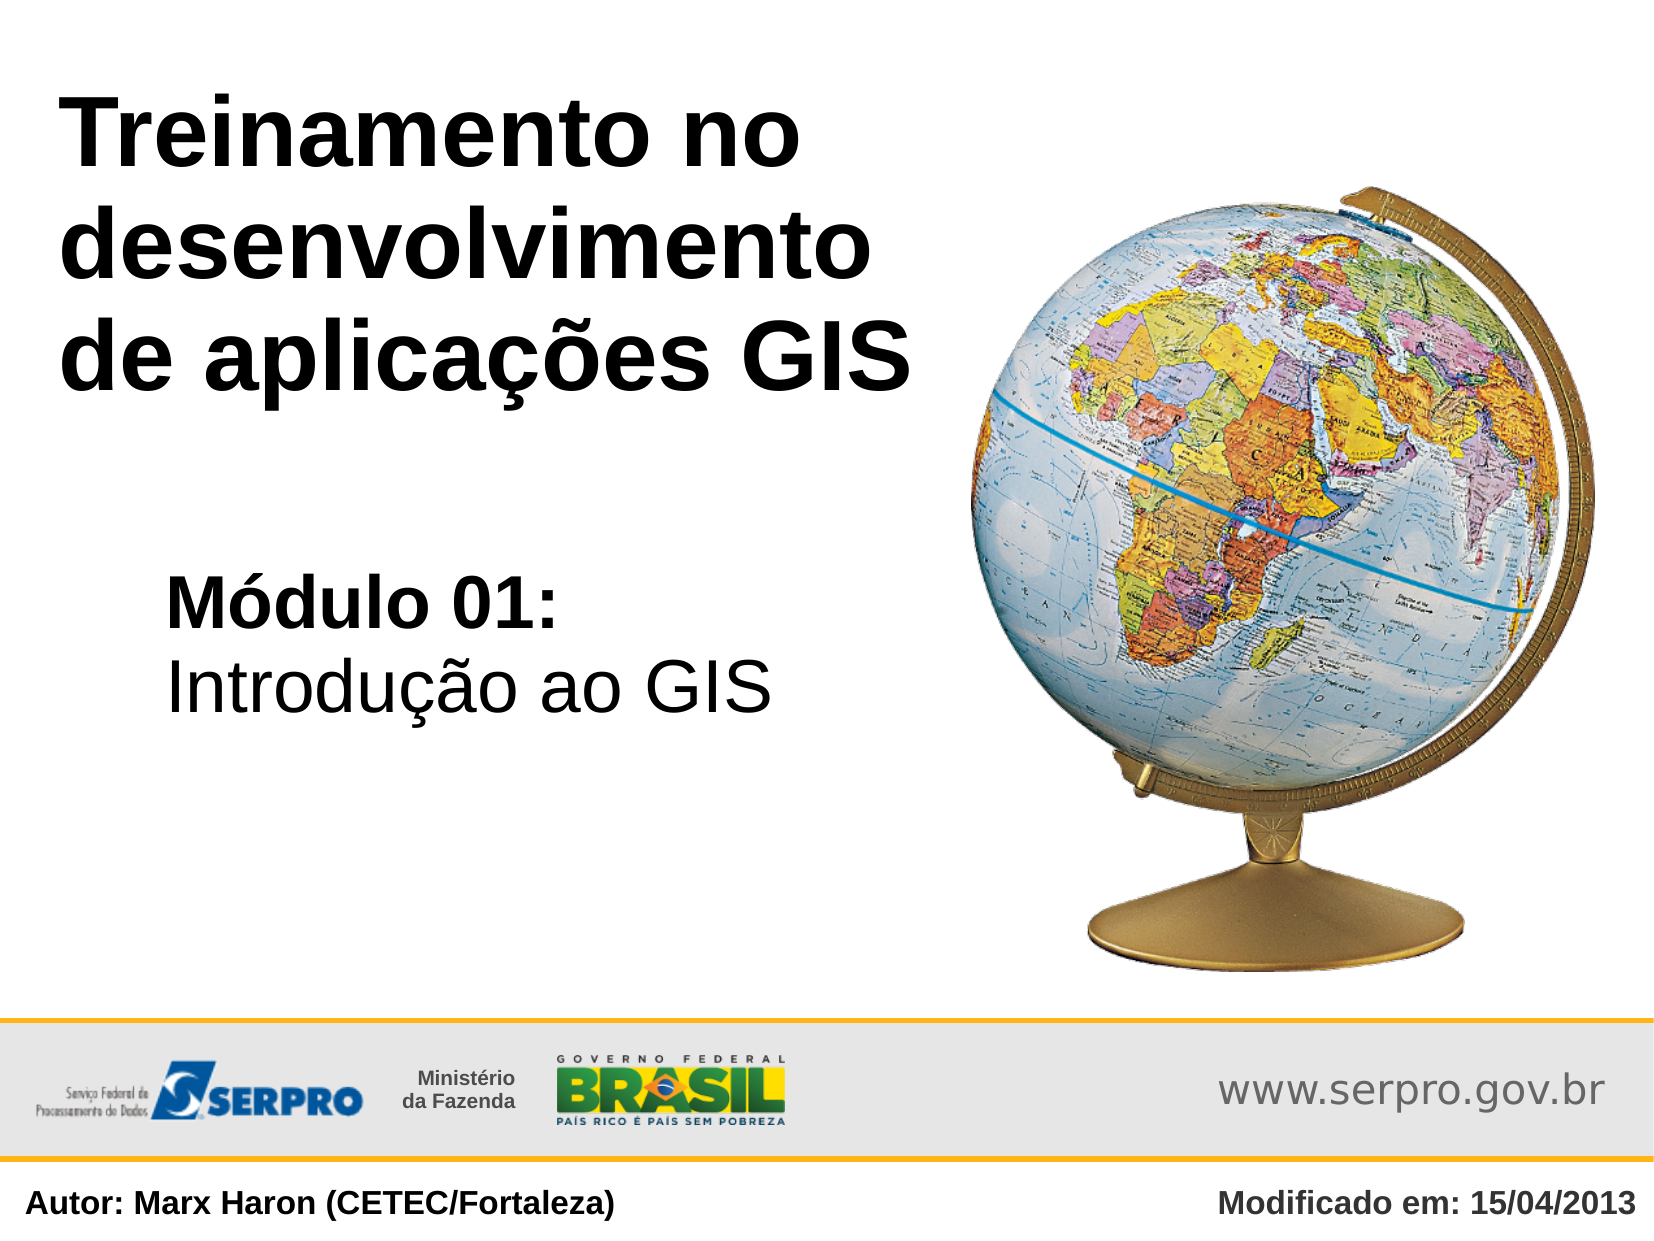

# Treinamento no desenvolvimento de aplicações GIS
Módulo 01:
Introdução ao GIS
Autor: Marx Haron (CETEC/Fortaleza)
Modificado em: 15/04/2013